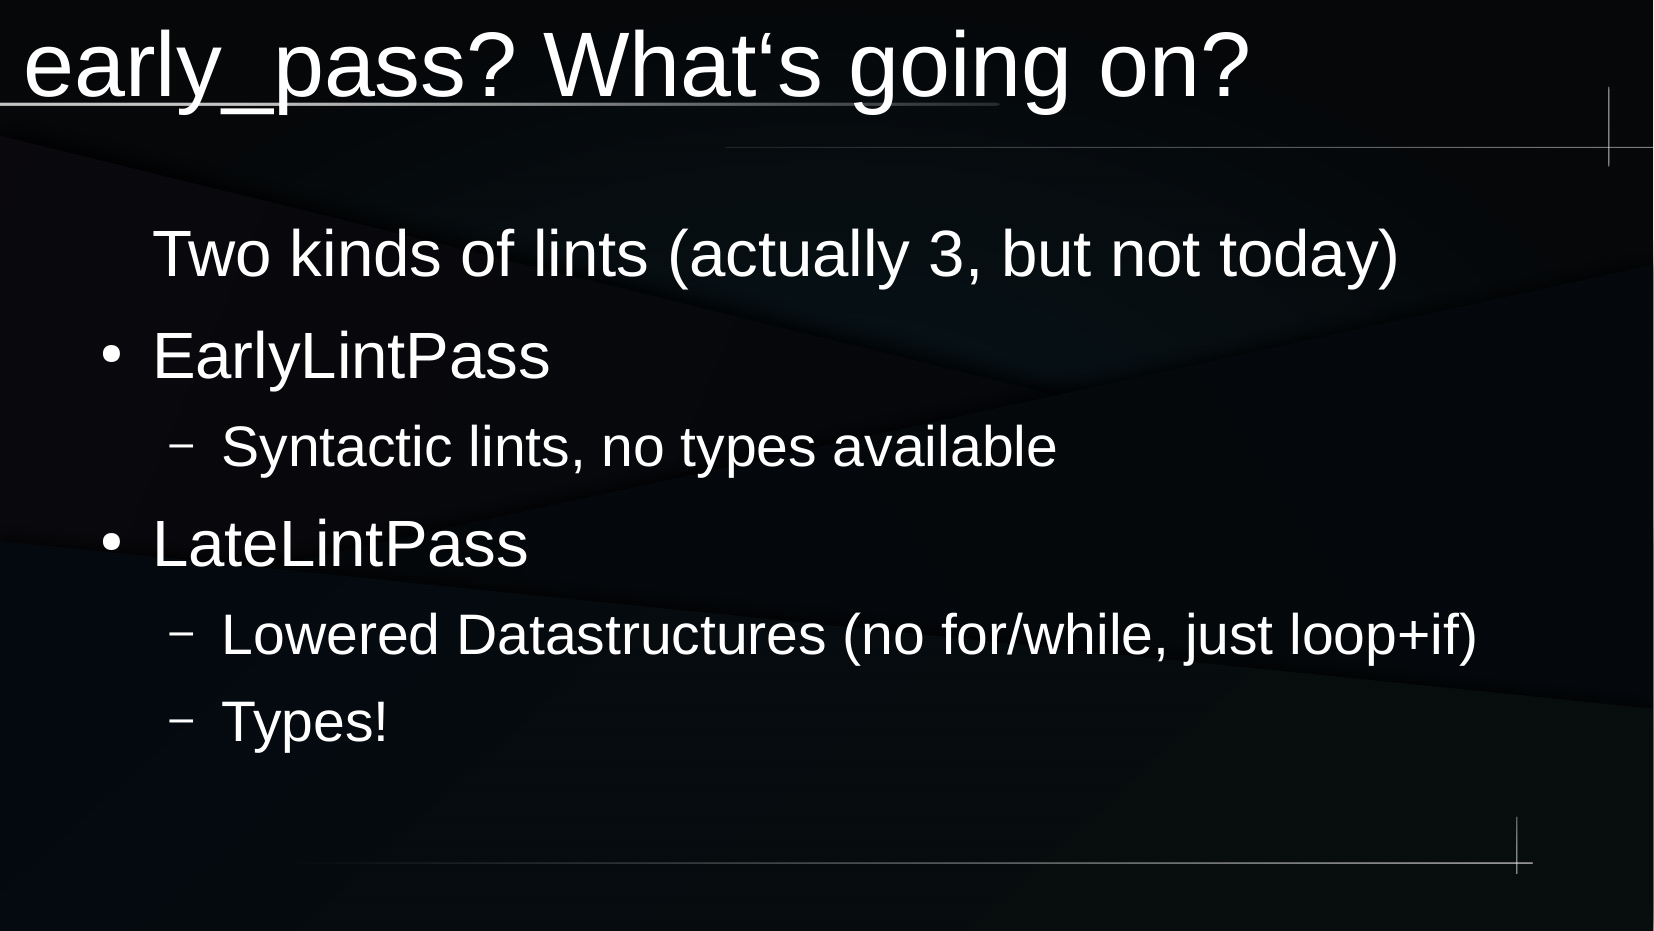

# early_pass? What‘s going on?
Two kinds of lints (actually 3, but not today)
EarlyLintPass
Syntactic lints, no types available
LateLintPass
Lowered Datastructures (no for/while, just loop+if)
Types!